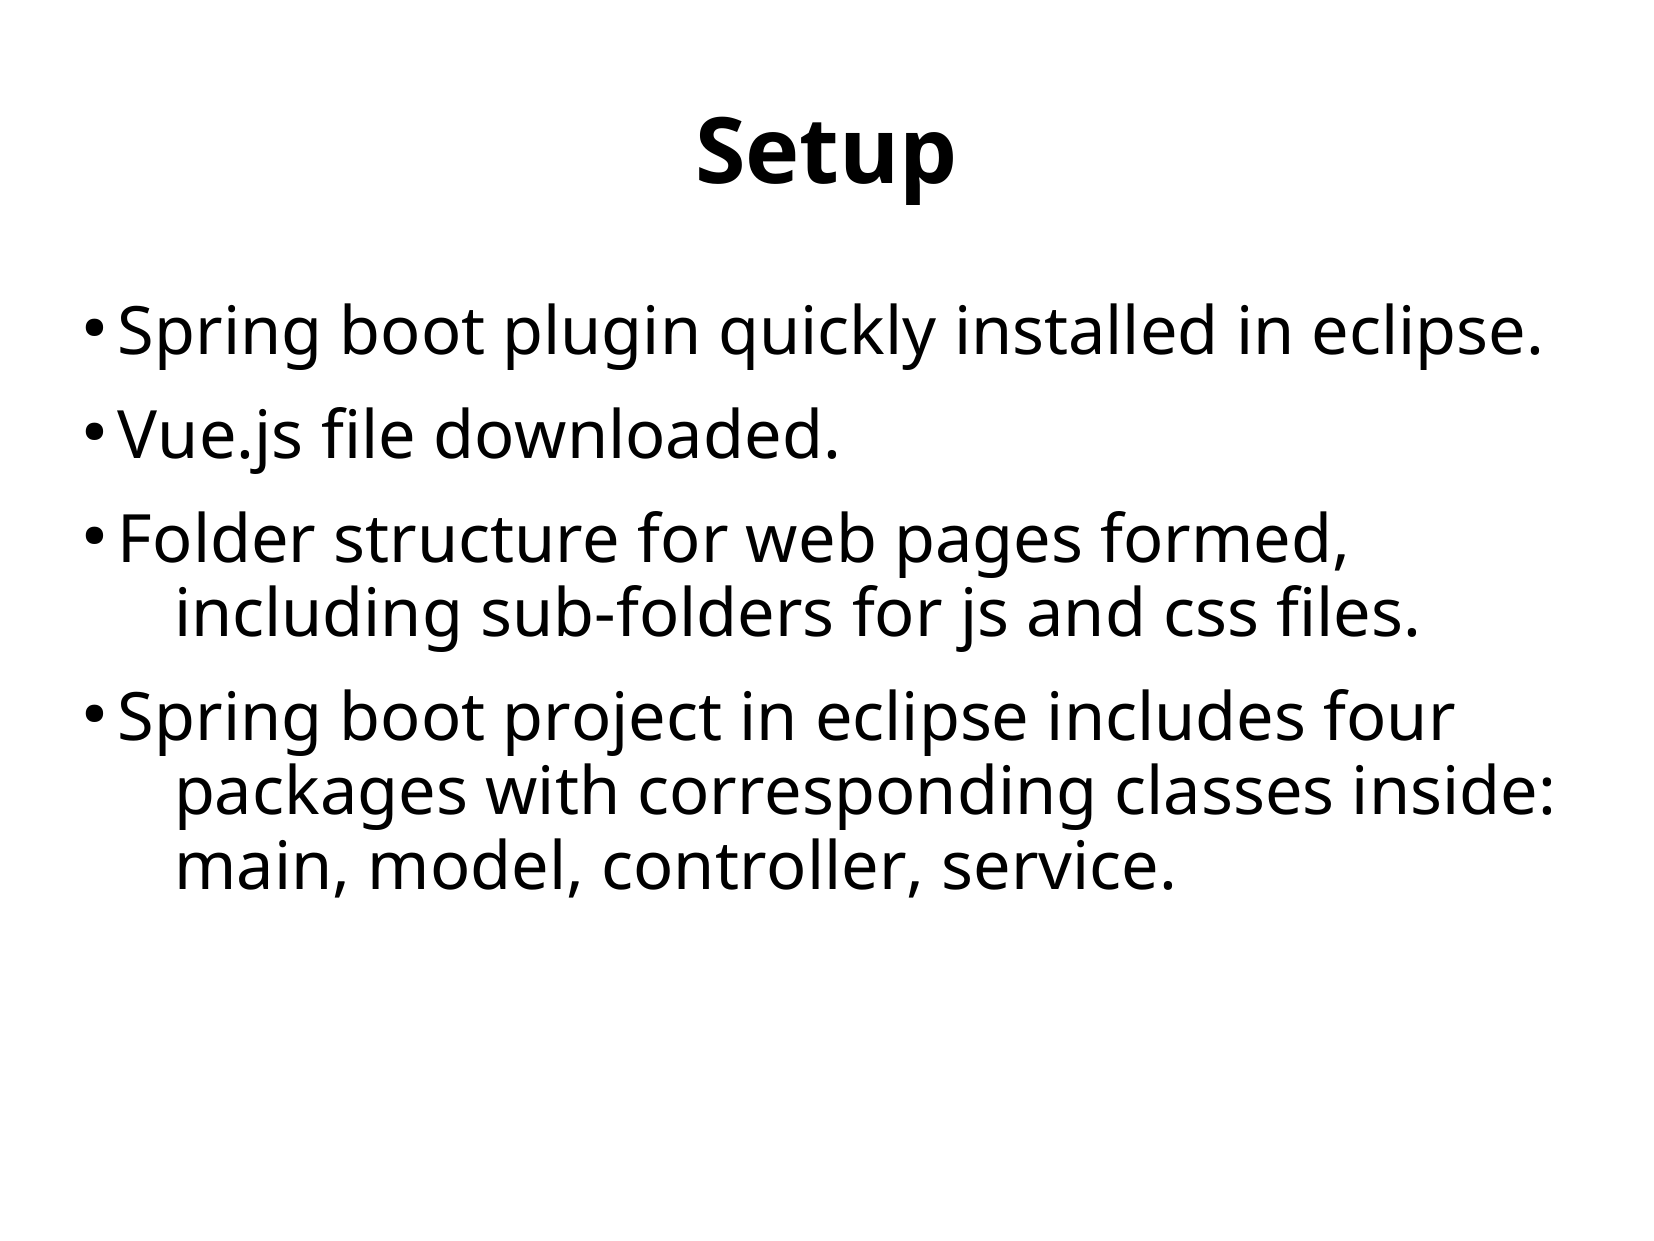

# Setup
Spring boot plugin quickly installed in eclipse.
Vue.js file downloaded.
Folder structure for web pages formed, including sub-folders for js and css files.
Spring boot project in eclipse includes four packages with corresponding classes inside: main, model, controller, service.